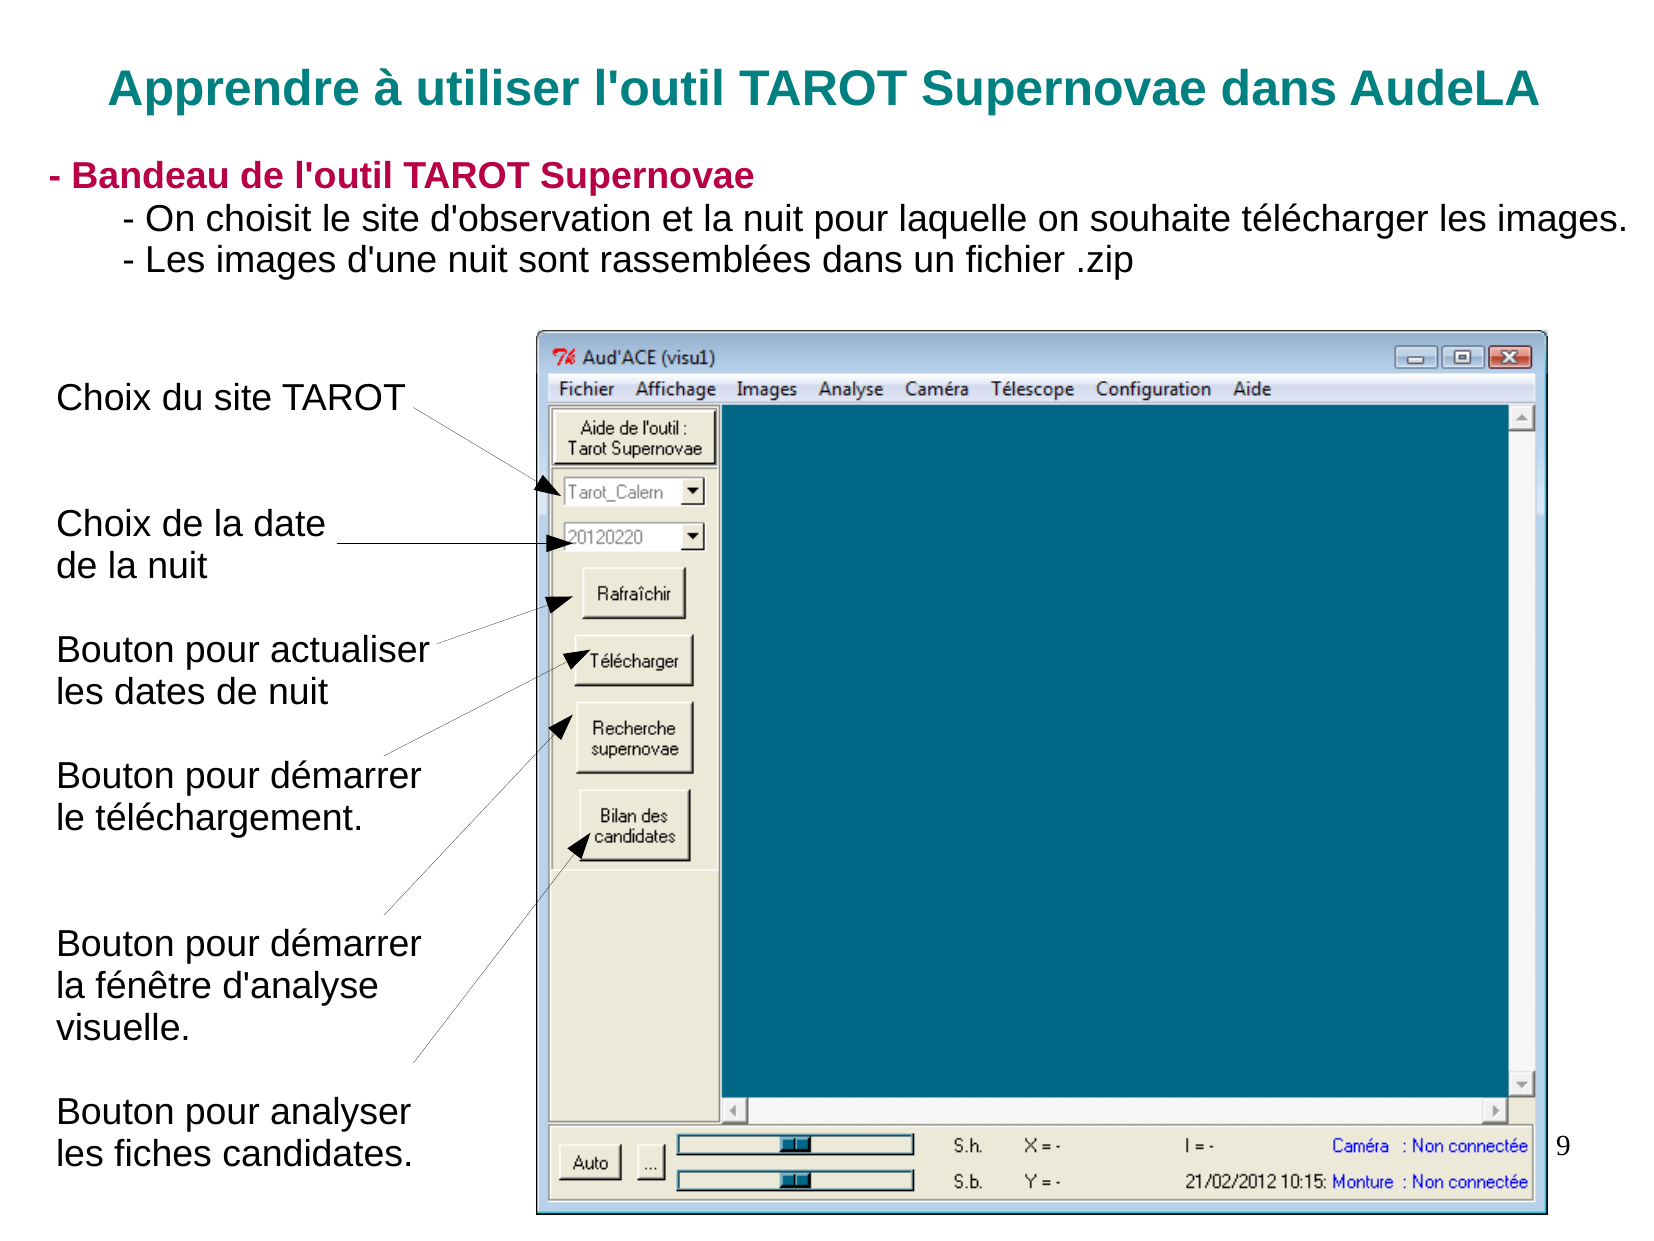

Apprendre à utiliser l'outil TAROT Supernovae dans AudeLA
- Bandeau de l'outil TAROT Supernovae
	- On choisit le site d'observation et la nuit pour laquelle on souhaite télécharger les images.
	- Les images d'une nuit sont rassemblées dans un fichier .zip
Choix du site TAROT
Choix de la date
de la nuit
Bouton pour actualiser
les dates de nuit
Bouton pour démarrer
le téléchargement.
Bouton pour démarrer
la fénêtre d'analyse
visuelle.
Bouton pour analyser
les fiches candidates.
Découvrir des supernovae avec TAROT
9